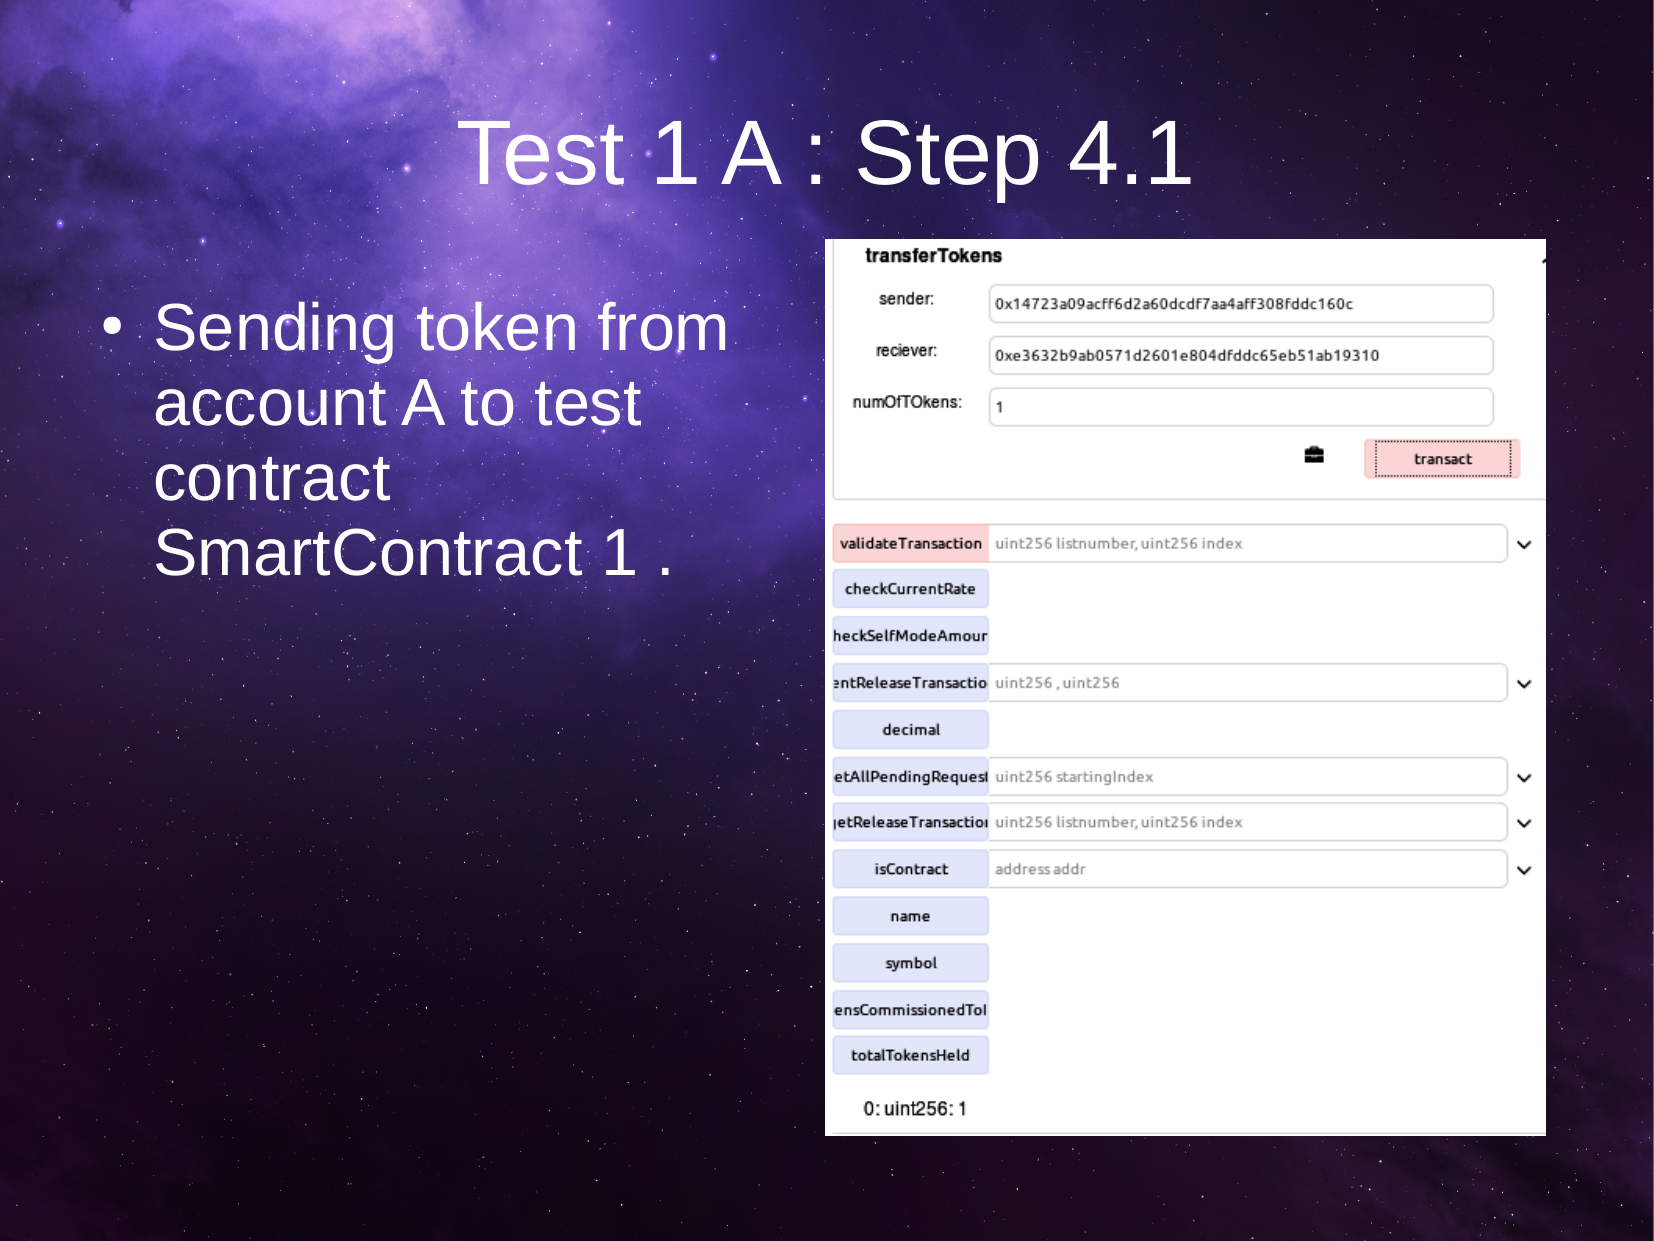

# Test 1 A : Step 4.1
Sending token from account A to test contract SmartContract 1 .